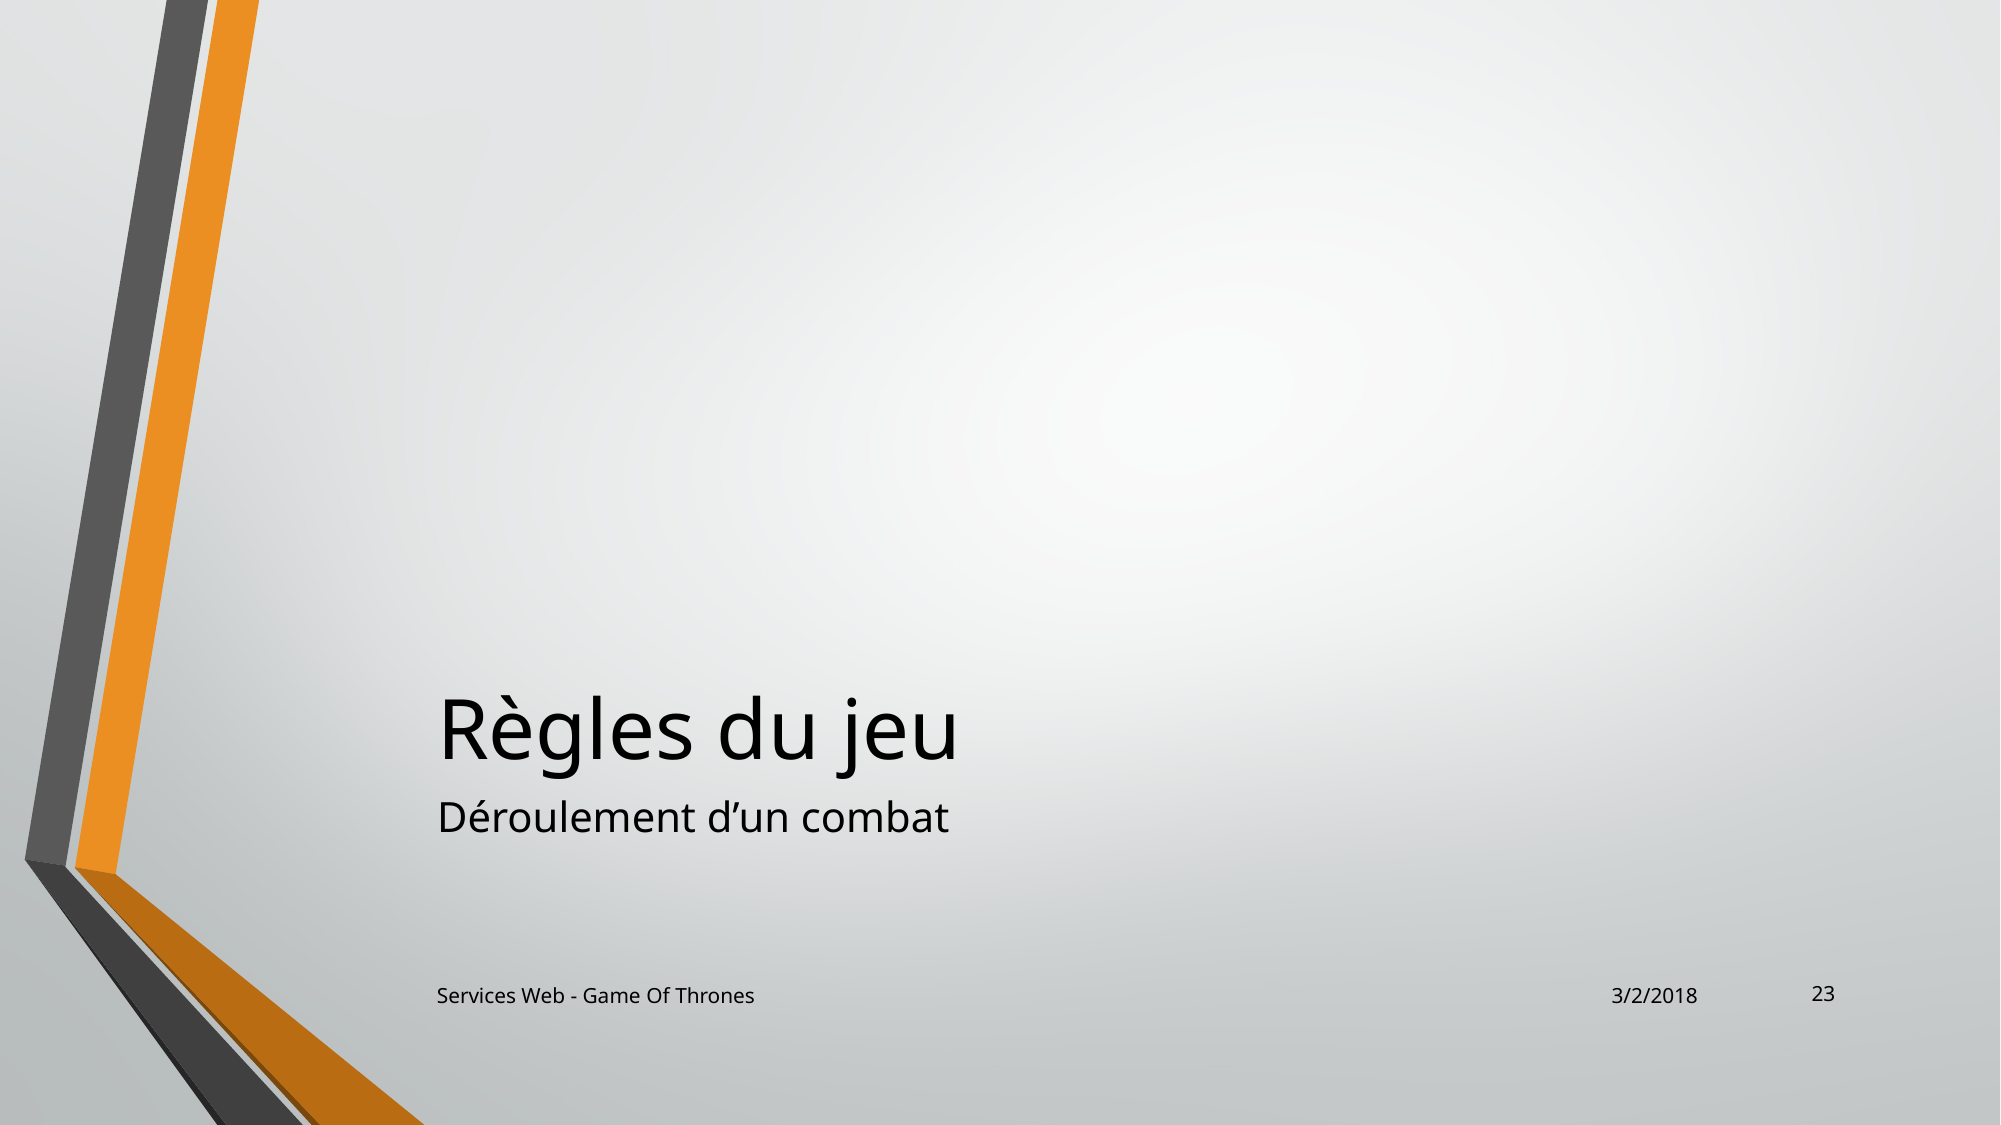

# Règles du jeu
Déroulement d’un combat
Services Web - Game Of Thrones
3/2/2018